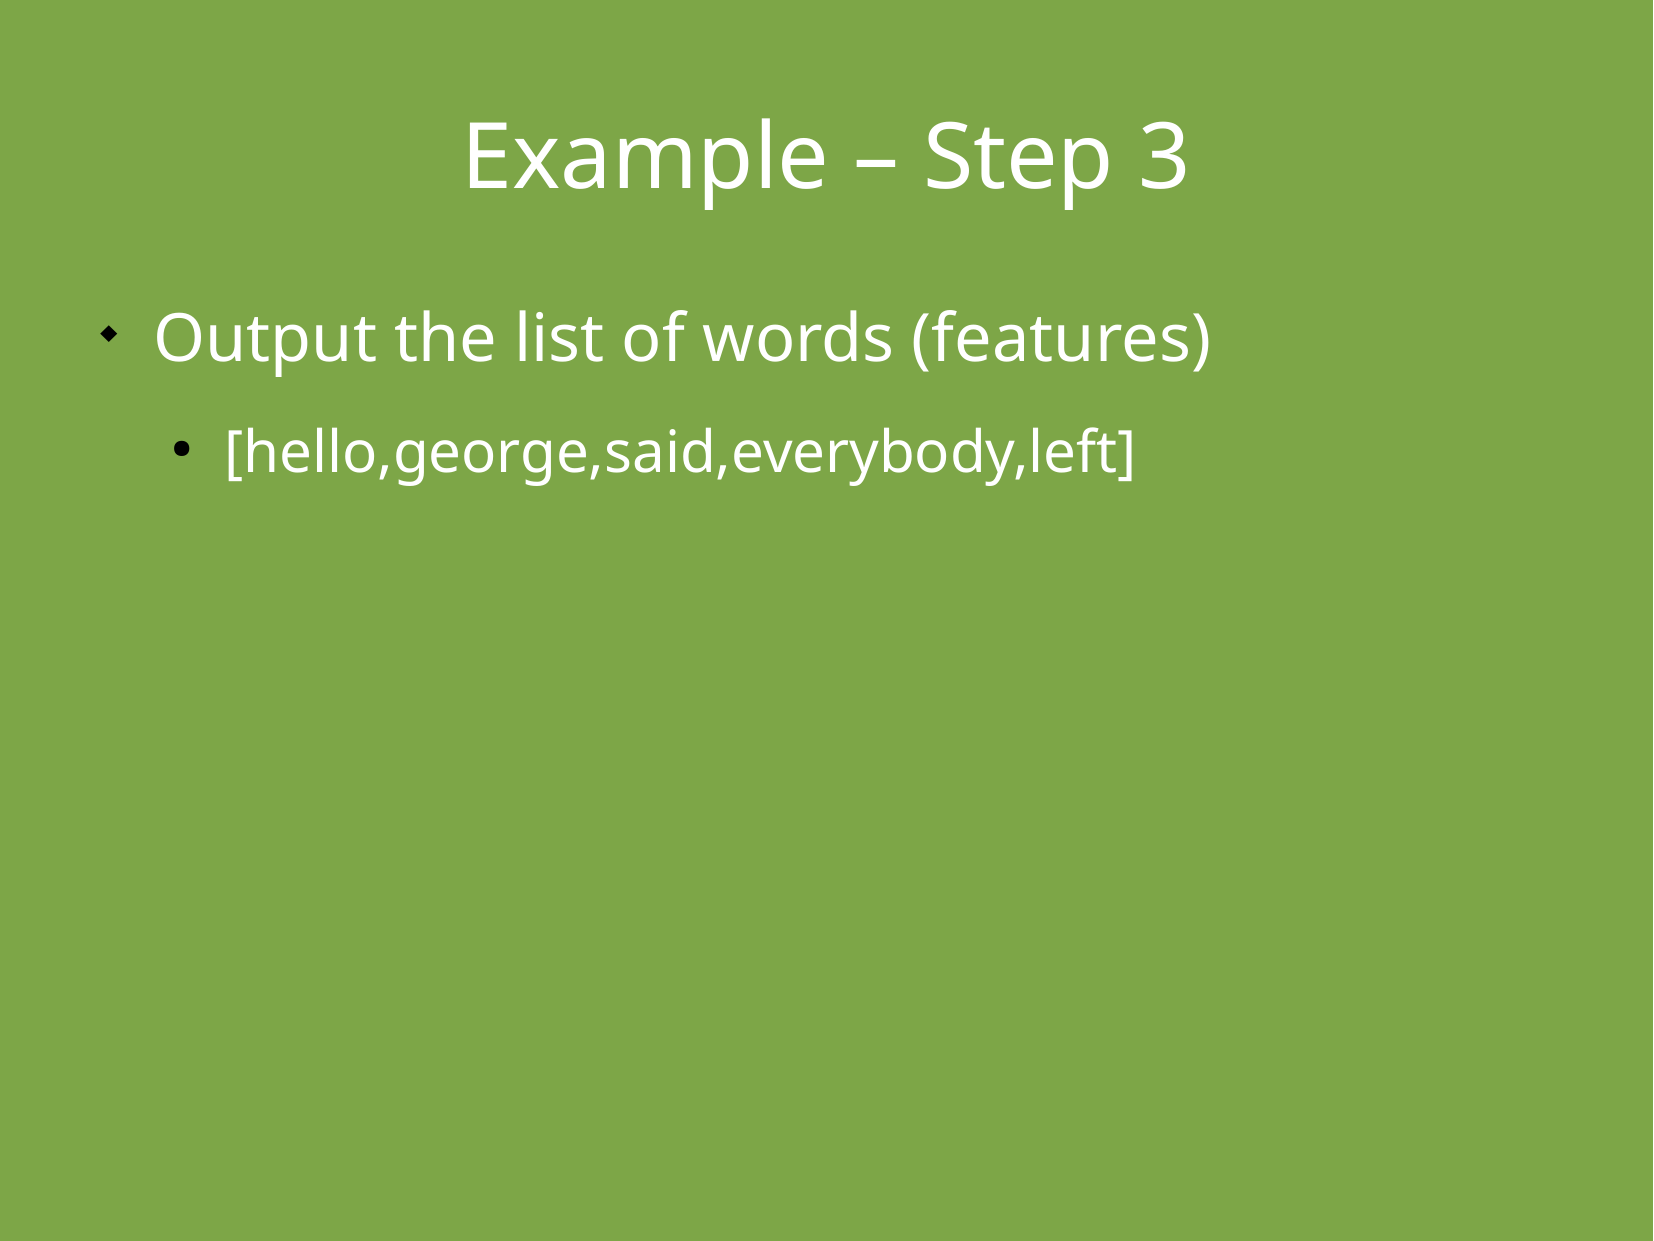

# Example – Step 3
Output the list of words (features)
[hello,george,said,everybody,left]